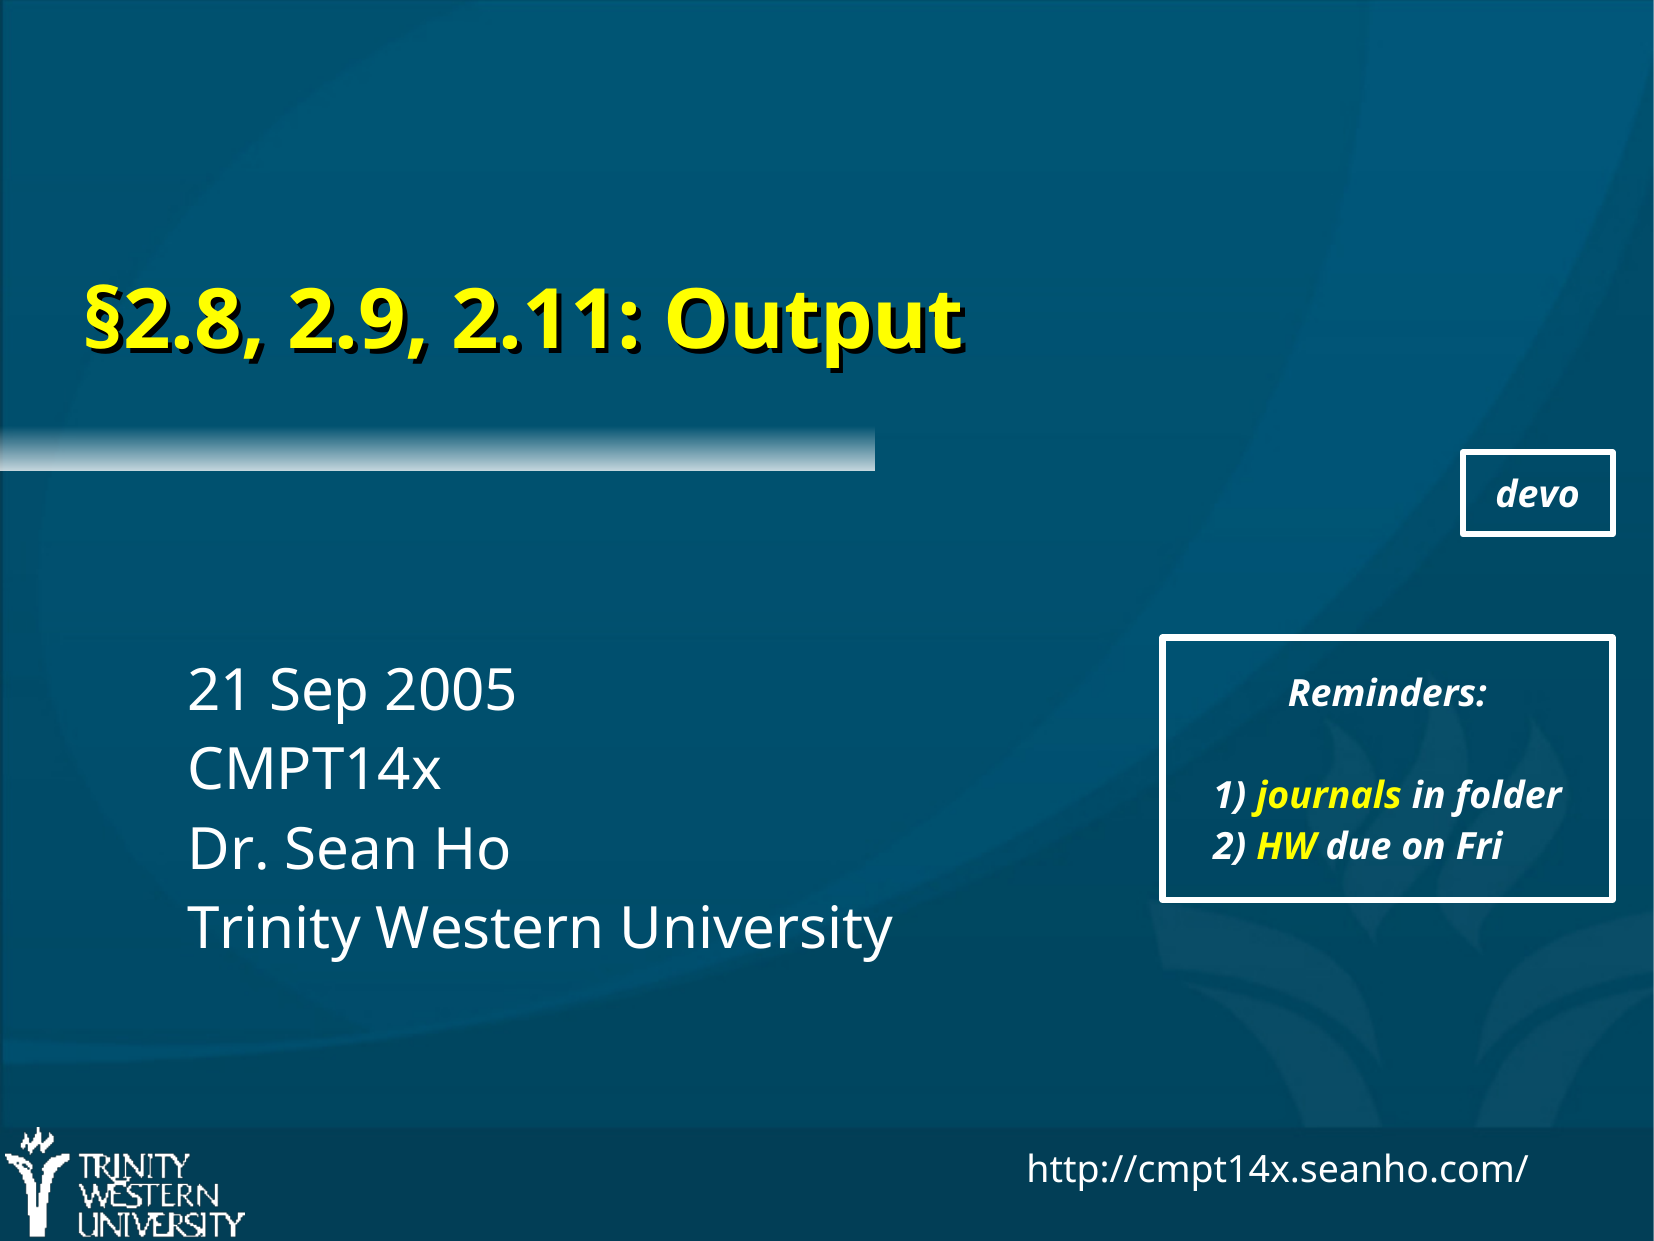

# §2.8, 2.9, 2.11: Output
devo
21 Sep 2005
CMPT14x
Dr. Sean Ho
Trinity Western University
Reminders:
1) journals in folder
2) HW due on Fri
http://cmpt14x.seanho.com/